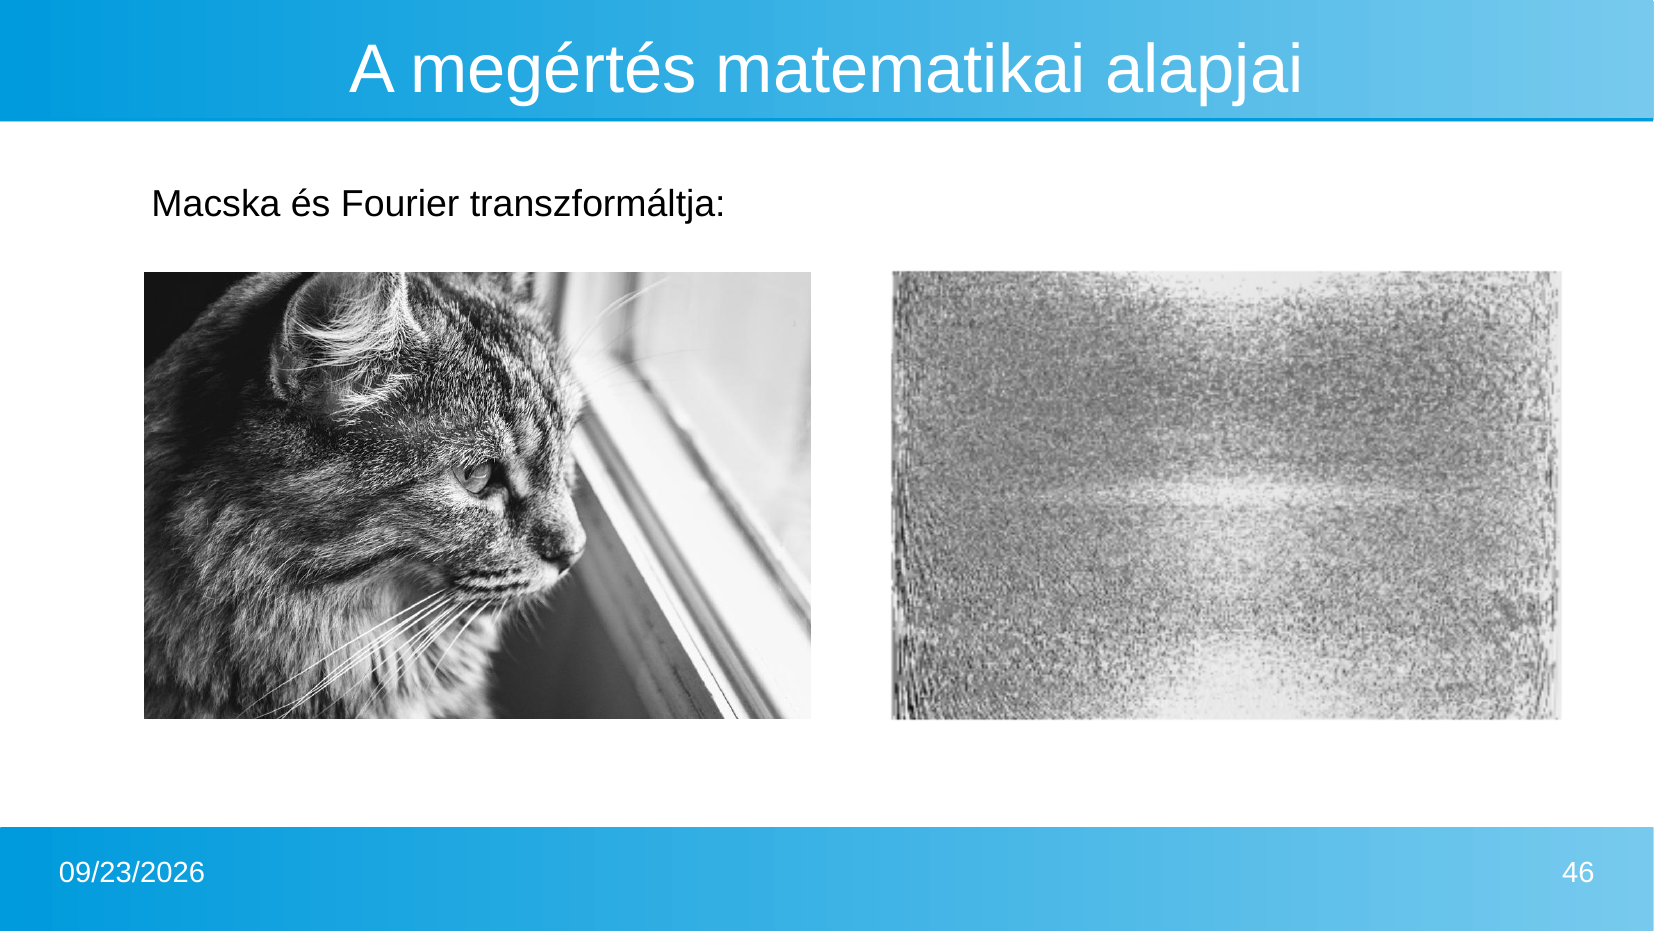

# A megértés matematikai alapjai
Macska és Fourier transzformáltja:
46